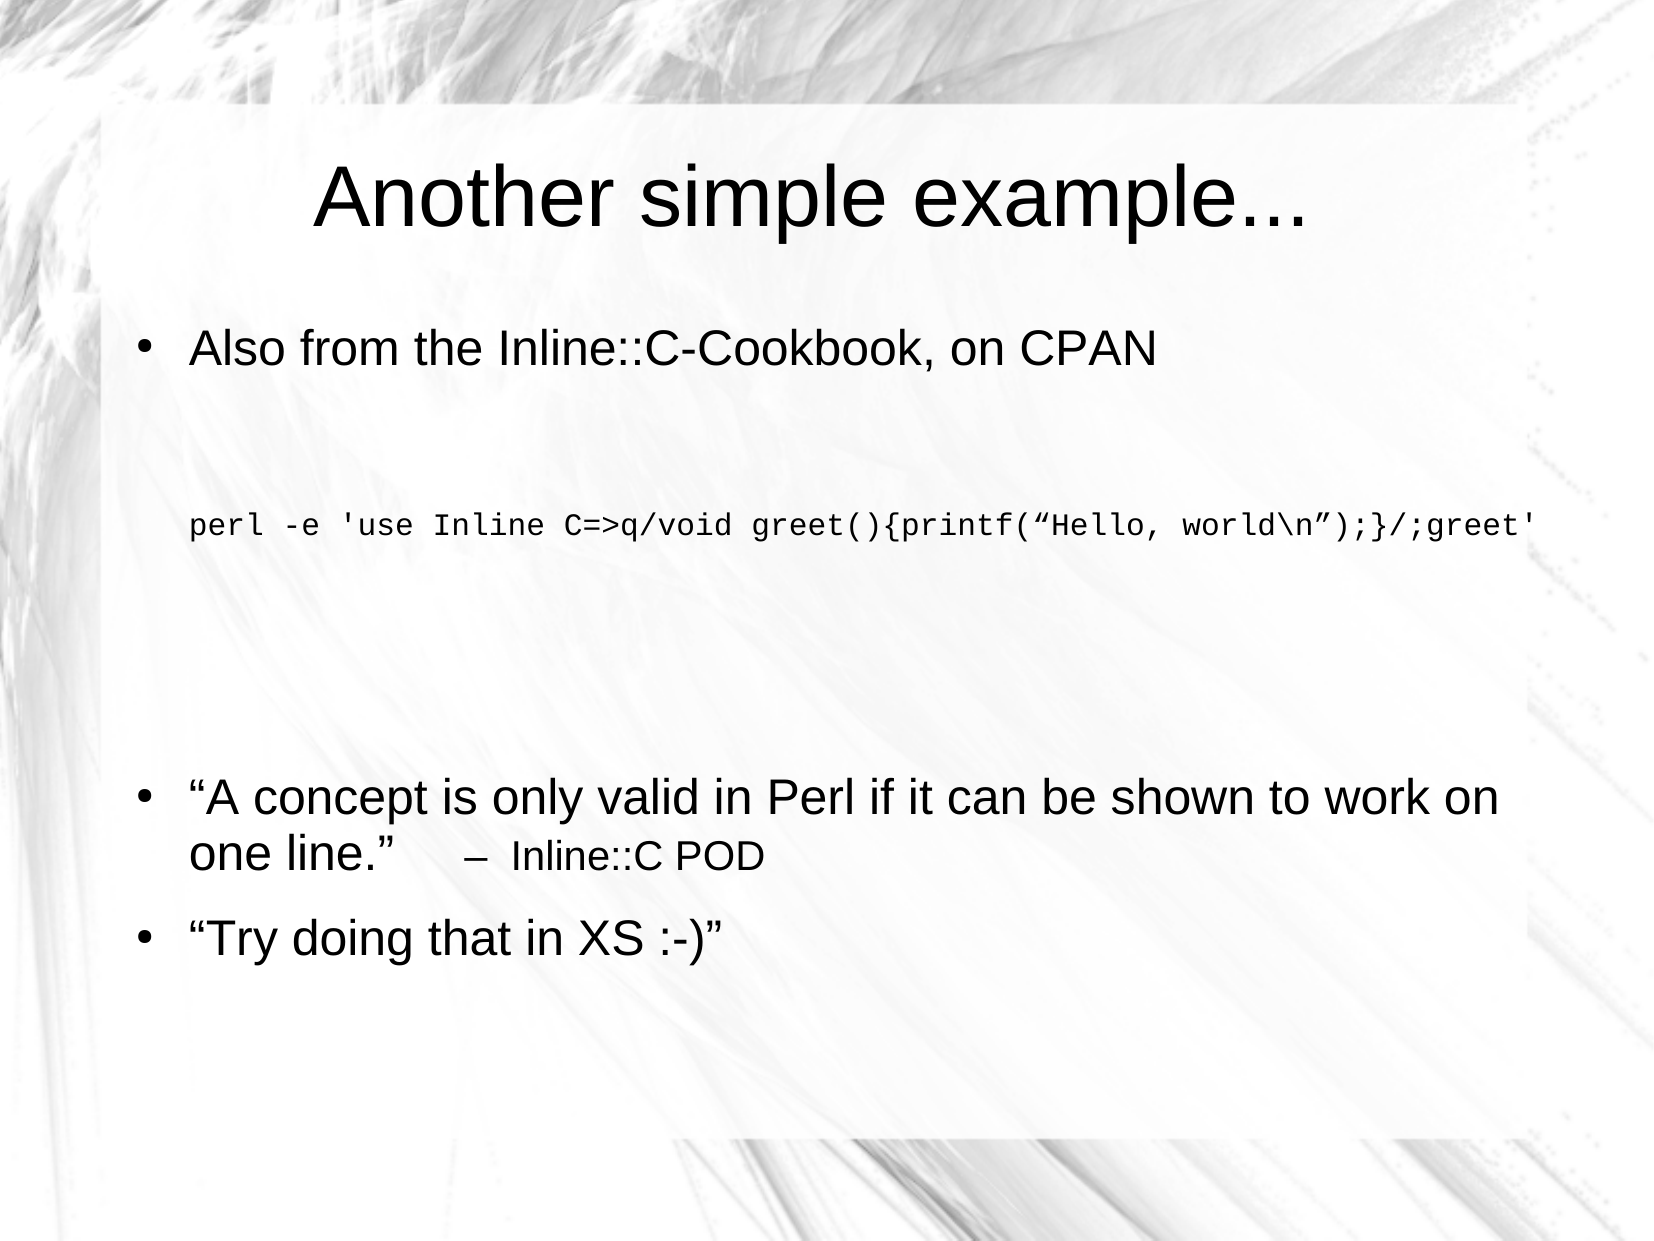

# Another simple example...
Also from the Inline::C-Cookbook, on CPAN
perl -e 'use Inline C=>q/void greet(){printf(“Hello, world\n”);}/;greet'
“A concept is only valid in Perl if it can be shown to work on one line.” – Inline::C POD
“Try doing that in XS :-)”